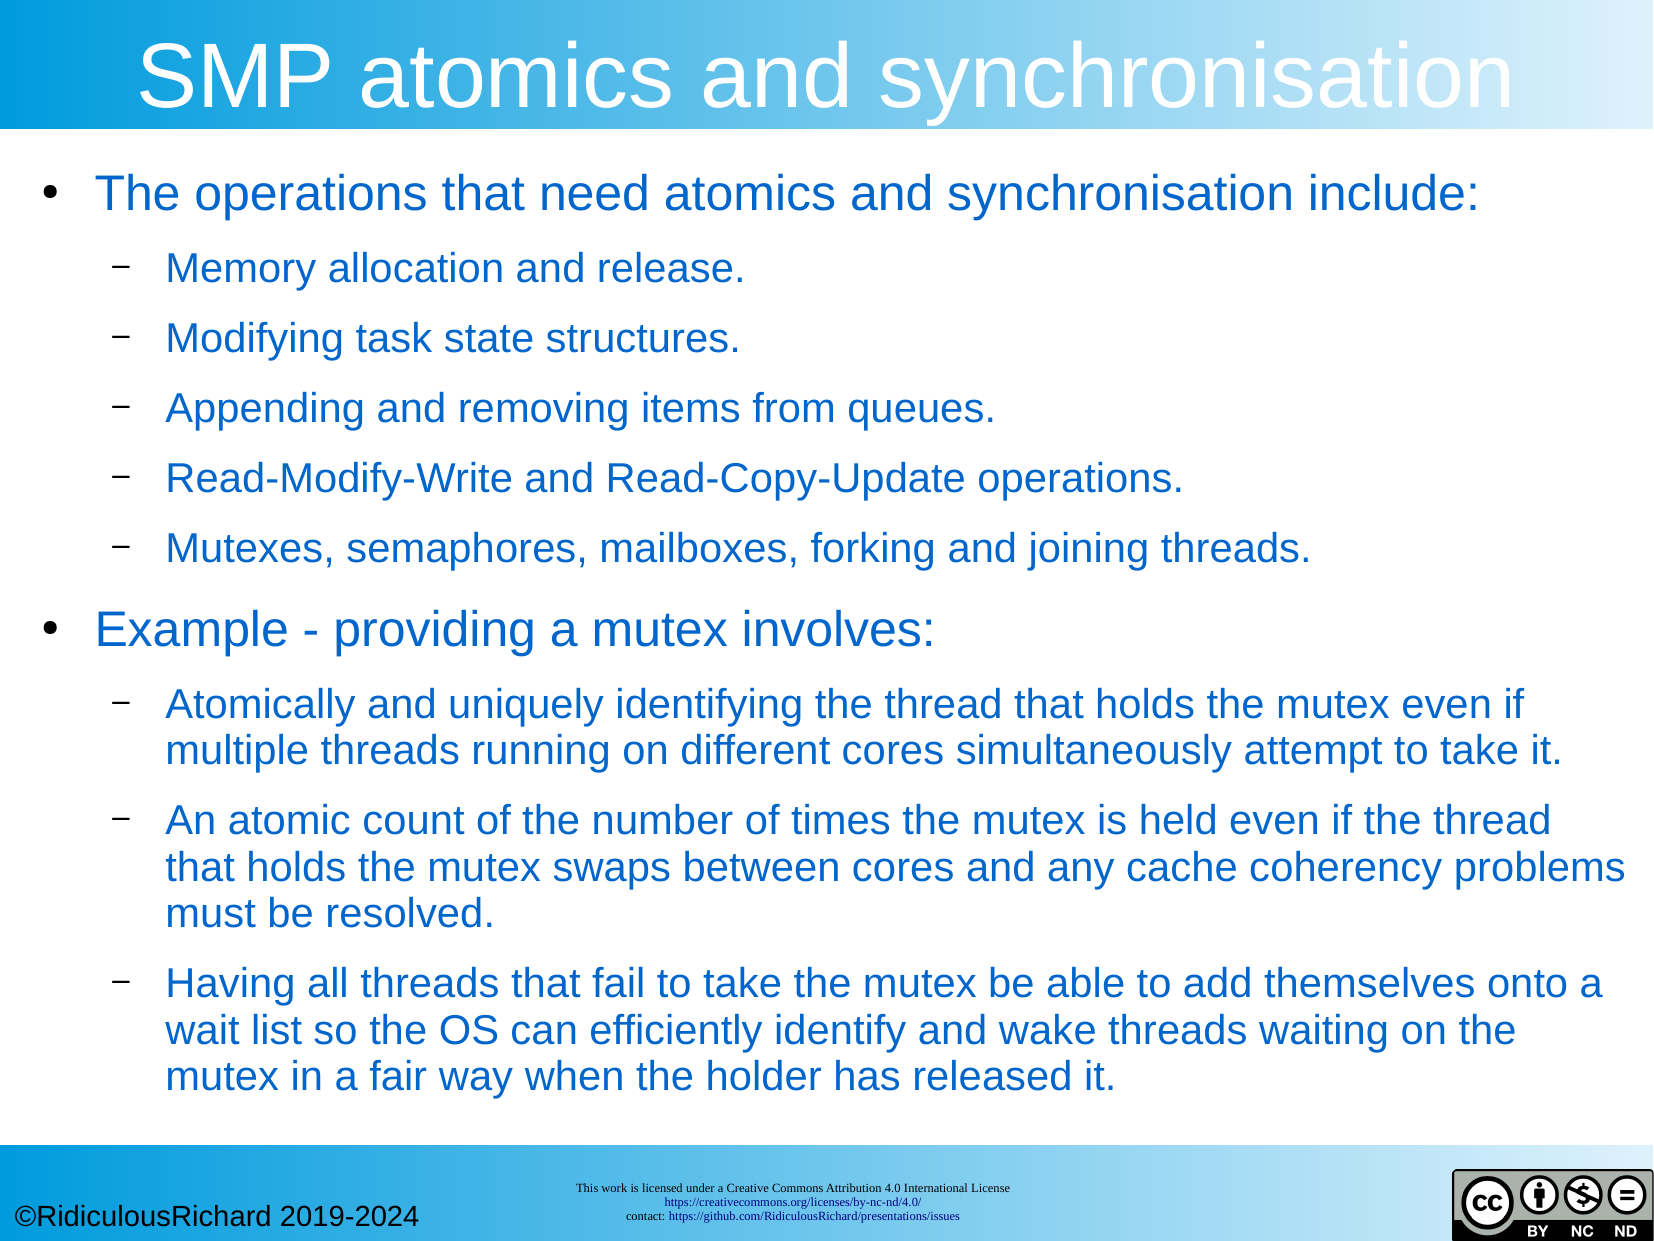

# SMP atomics and synchronisation
The operations that need atomics and synchronisation include:
Memory allocation and release.
Modifying task state structures.
Appending and removing items from queues.
Read-Modify-Write and Read-Copy-Update operations.
Mutexes, semaphores, mailboxes, forking and joining threads.
Example - providing a mutex involves:
Atomically and uniquely identifying the thread that holds the mutex even if multiple threads running on different cores simultaneously attempt to take it.
An atomic count of the number of times the mutex is held even if the thread that holds the mutex swaps between cores and any cache coherency problems must be resolved.
Having all threads that fail to take the mutex be able to add themselves onto a wait list so the OS can efficiently identify and wake threads waiting on the mutex in a fair way when the holder has released it.